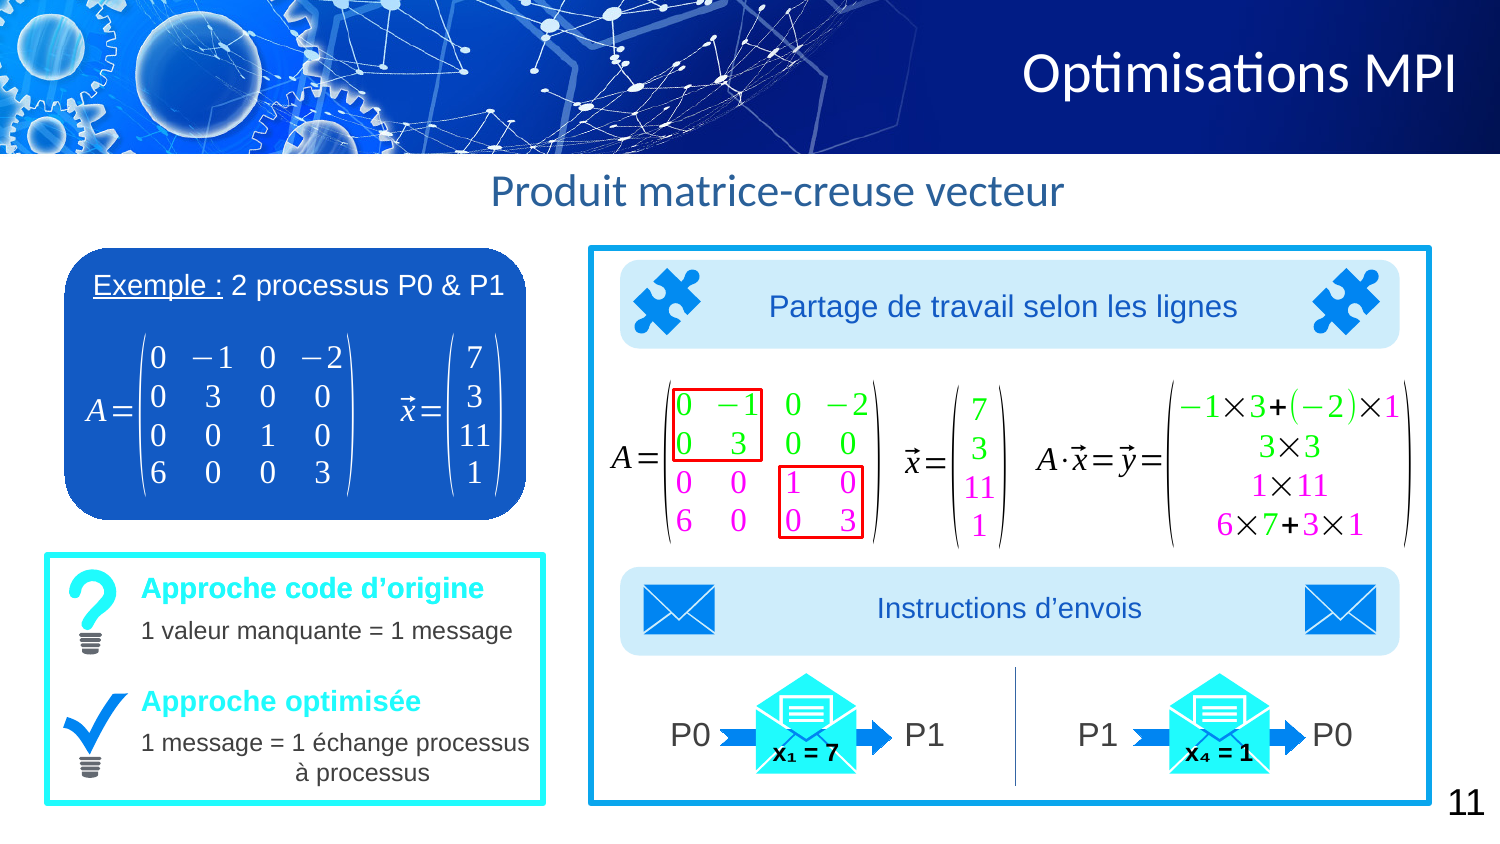

# Optimisations MPI
Produit matrice-creuse vecteur
Exemple : 2 processus P0 & P1
Partage de travail selon les lignes
Approche code d’origine
Approche code d’origine
1 valeur manquante = 1 message
Instructions d’envois
x₁ = 7
x₄ = 1
Approche optimisée
1 message = 1 échange processus 		 à processus
P0 P1
P1 P0